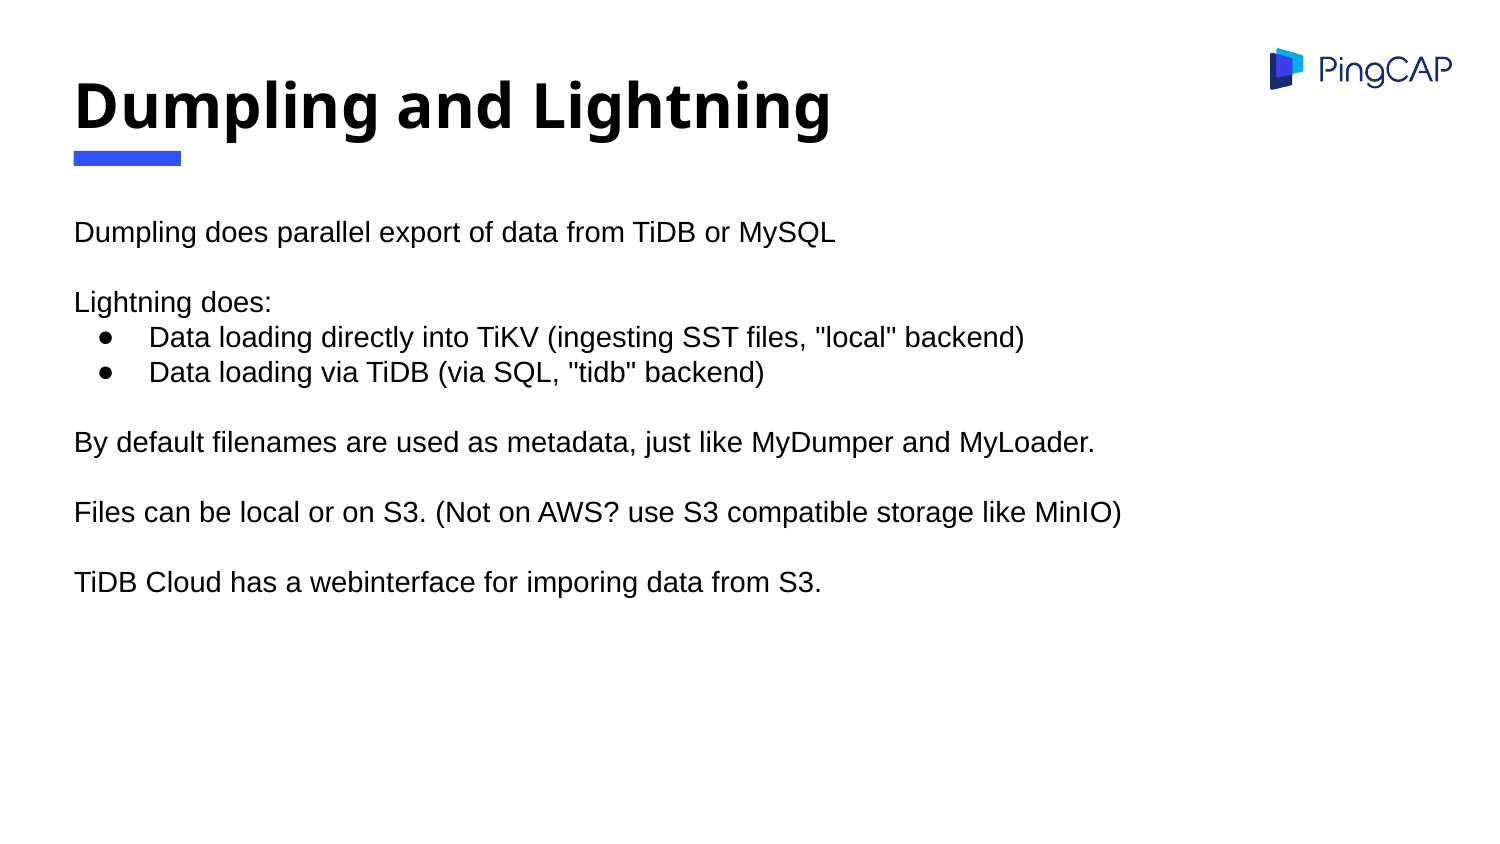

Dumpling and Lightning
Dumpling does parallel export of data from TiDB or MySQL
Lightning does:
Data loading directly into TiKV (ingesting SST files, "local" backend)
Data loading via TiDB (via SQL, "tidb" backend)
By default filenames are used as metadata, just like MyDumper and MyLoader.
Files can be local or on S3. (Not on AWS? use S3 compatible storage like MinIO)
TiDB Cloud has a webinterface for imporing data from S3.